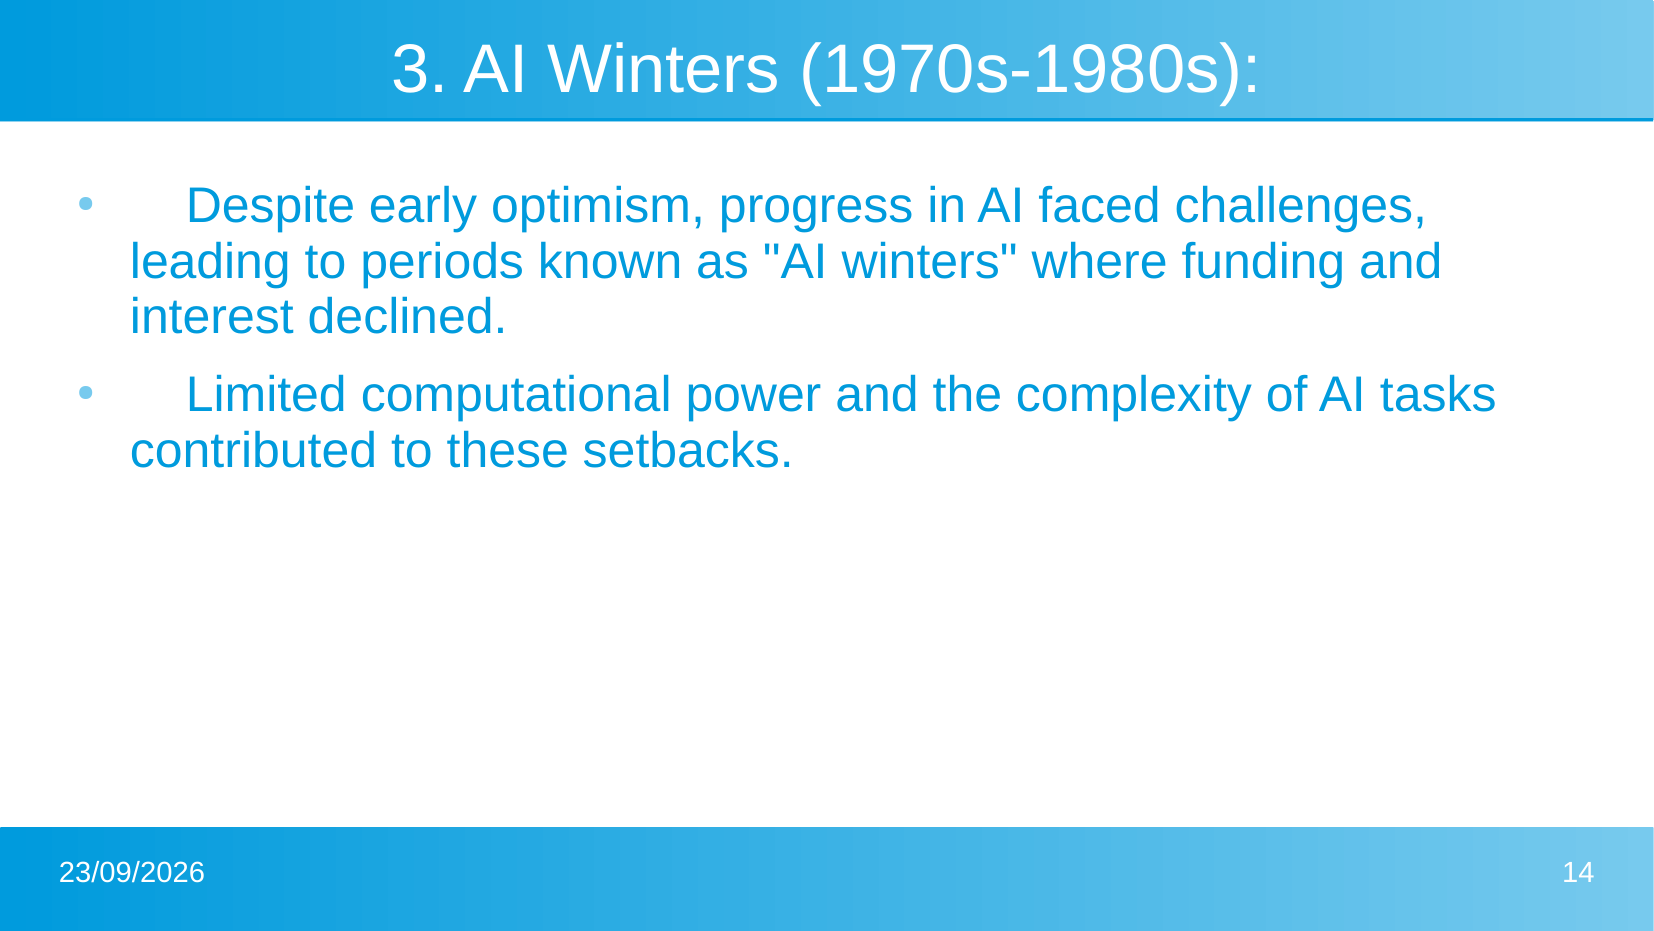

# 3. AI Winters (1970s-1980s):
 Despite early optimism, progress in AI faced challenges, leading to periods known as "AI winters" where funding and interest declined.
 Limited computational power and the complexity of AI tasks contributed to these setbacks.
14